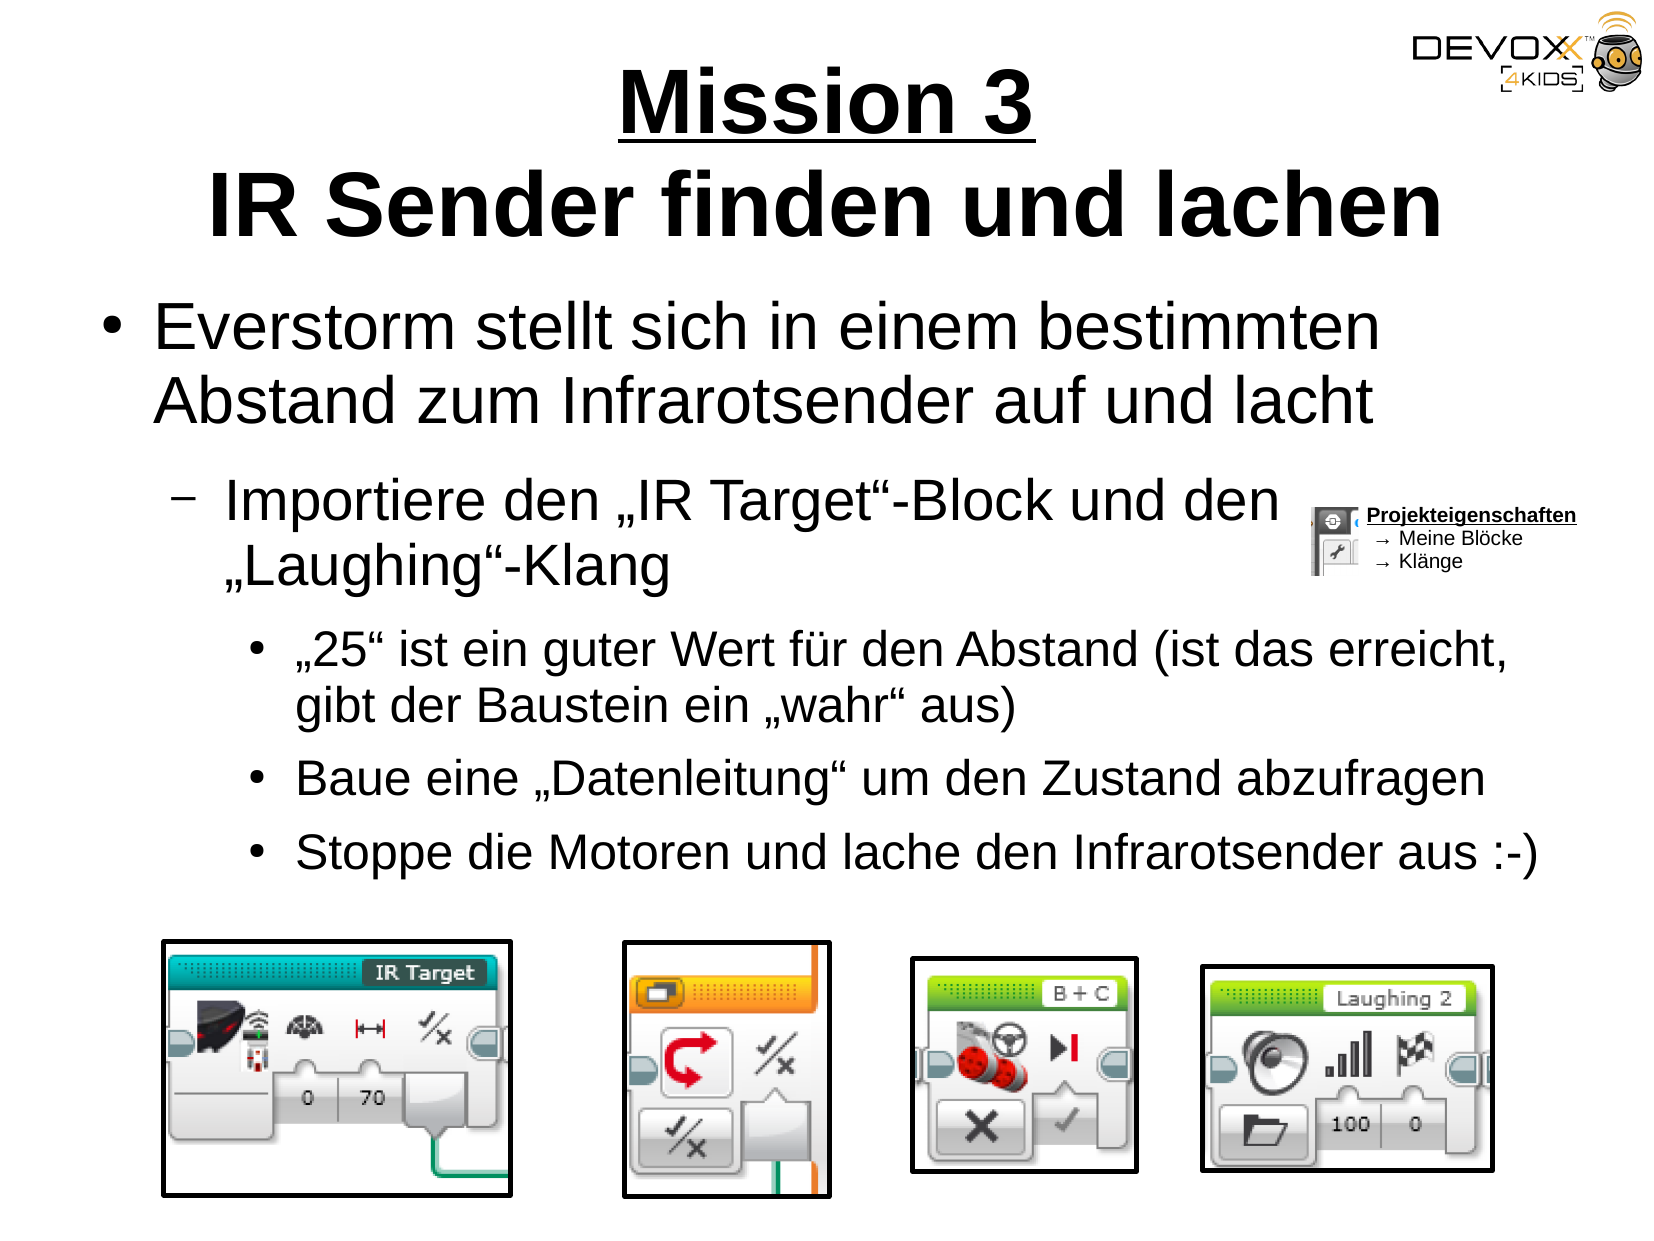

# Mission 3 IR Sender finden und lachen
Everstorm stellt sich in einem bestimmten Abstand zum Infrarotsender auf und lacht
Importiere den „IR Target“-Block und den „Laughing“-Klang
„25“ ist ein guter Wert für den Abstand (ist das erreicht, gibt der Baustein ein „wahr“ aus)
Baue eine „Datenleitung“ um den Zustand abzufragen
Stoppe die Motoren und lache den Infrarotsender aus :-)
Projekteigenschaften
 → Meine Blöcke
 → Klänge